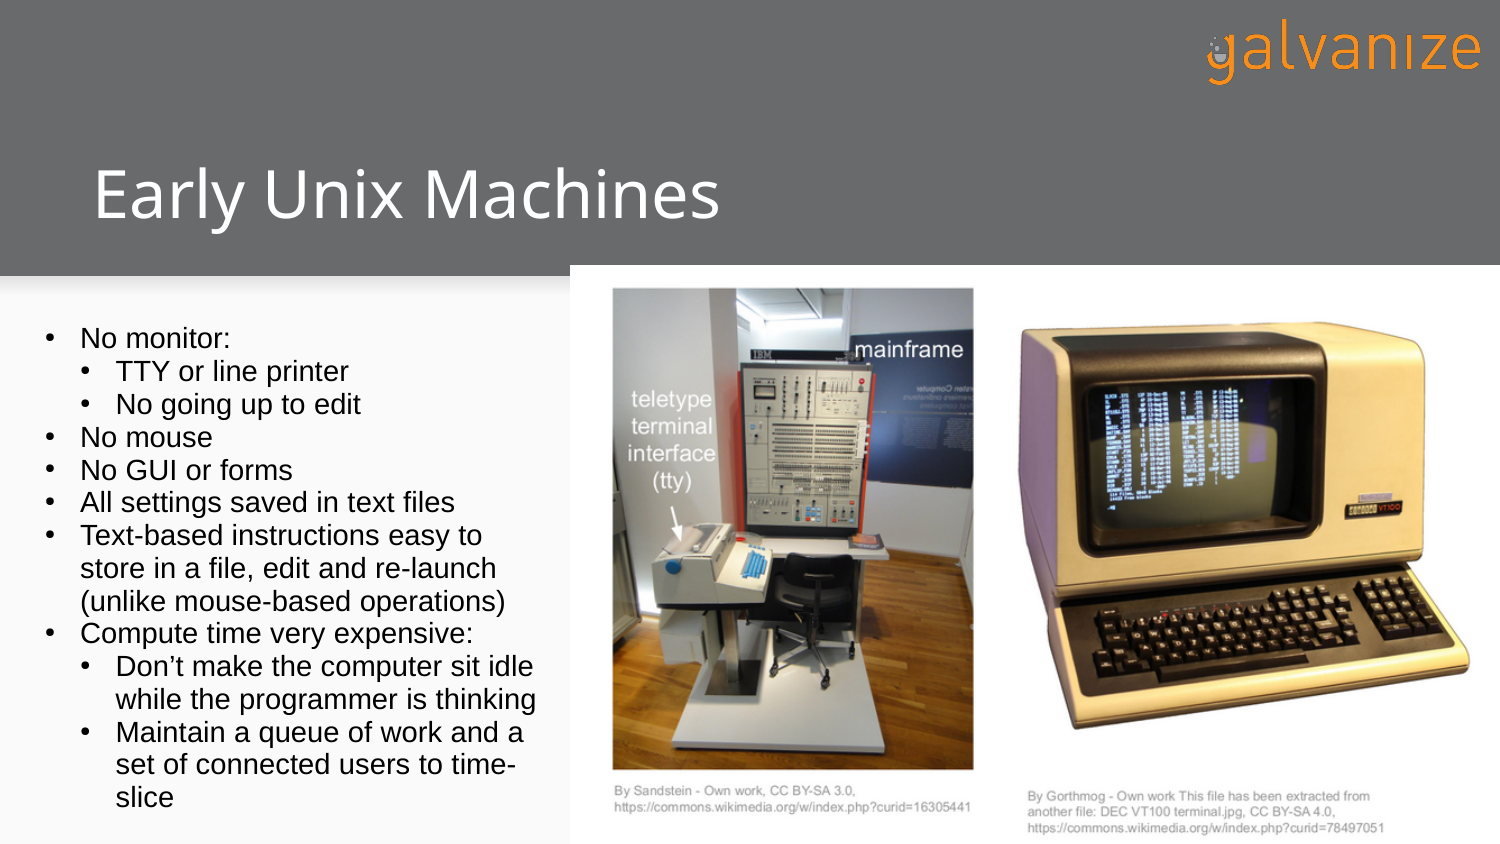

# Early Unix Machines
No monitor:
TTY or line printer
No going up to edit
No mouse
No GUI or forms
All settings saved in text files
Text-based instructions easy to store in a file, edit and re-launch (unlike mouse-based operations)
Compute time very expensive:
Don’t make the computer sit idle while the programmer is thinking
Maintain a queue of work and a set of connected users to time-slice